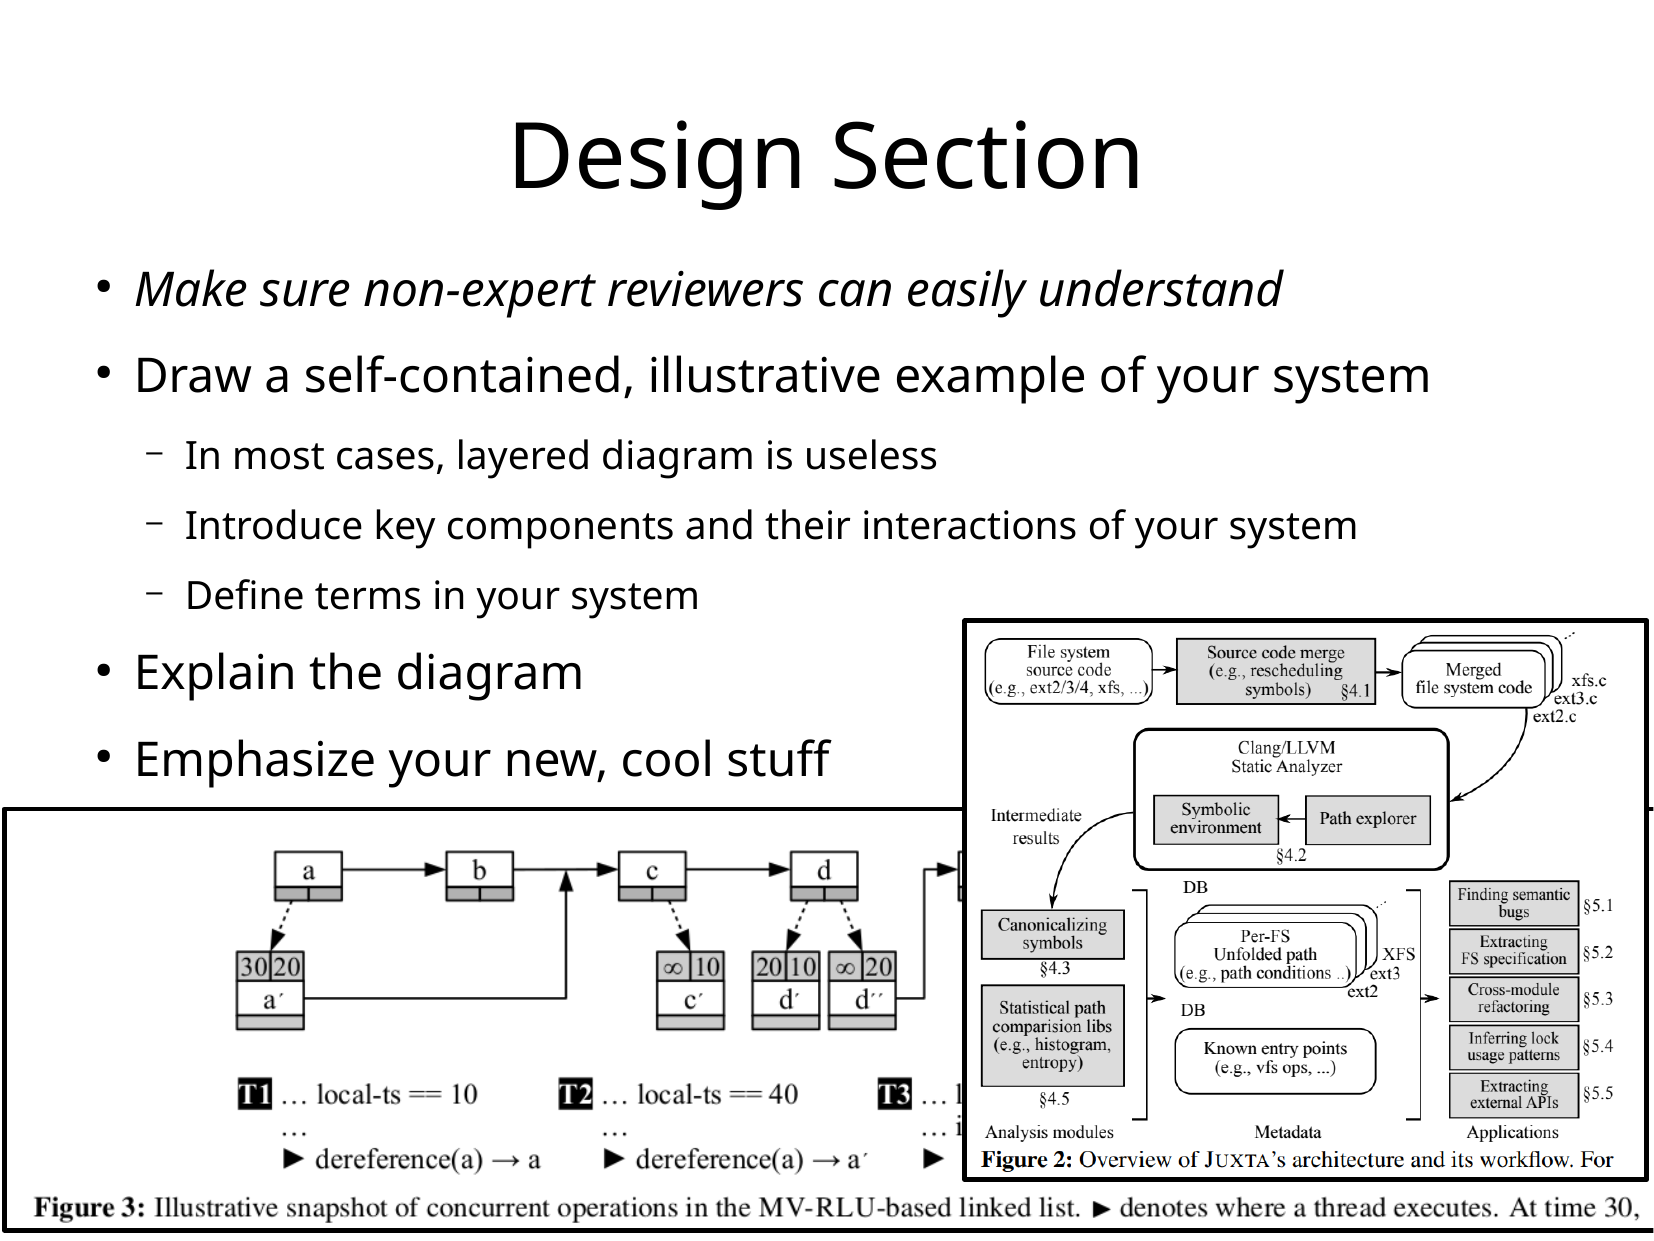

# Design Section
Make sure non-expert reviewers can easily understand
Draw a self-contained, illustrative example of your system
In most cases, layered diagram is useless
Introduce key components and their interactions of your system
Define terms in your system
Explain the diagram
Emphasize your new, cool stuff